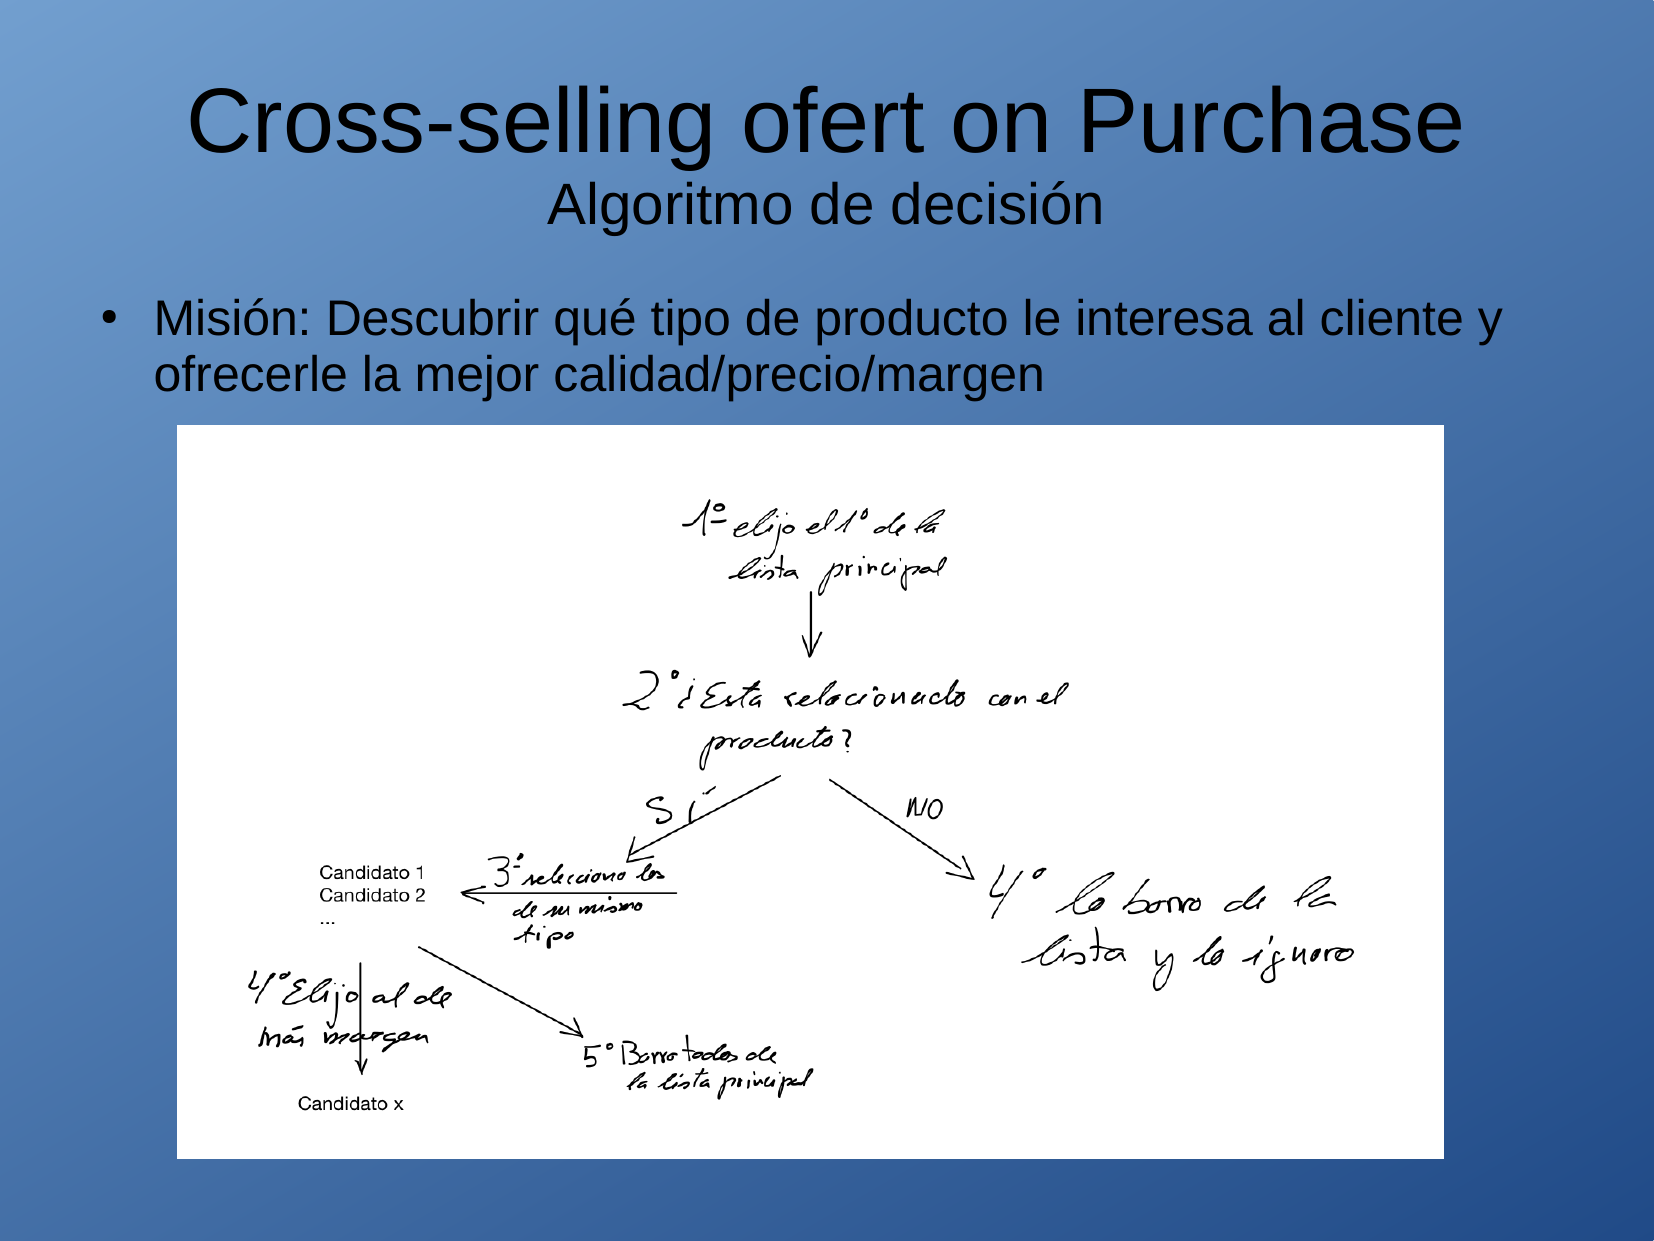

# Cross-selling ofert on Purchase Algoritmo de decisión
Misión: Descubrir qué tipo de producto le interesa al cliente y ofrecerle la mejor calidad/precio/margen